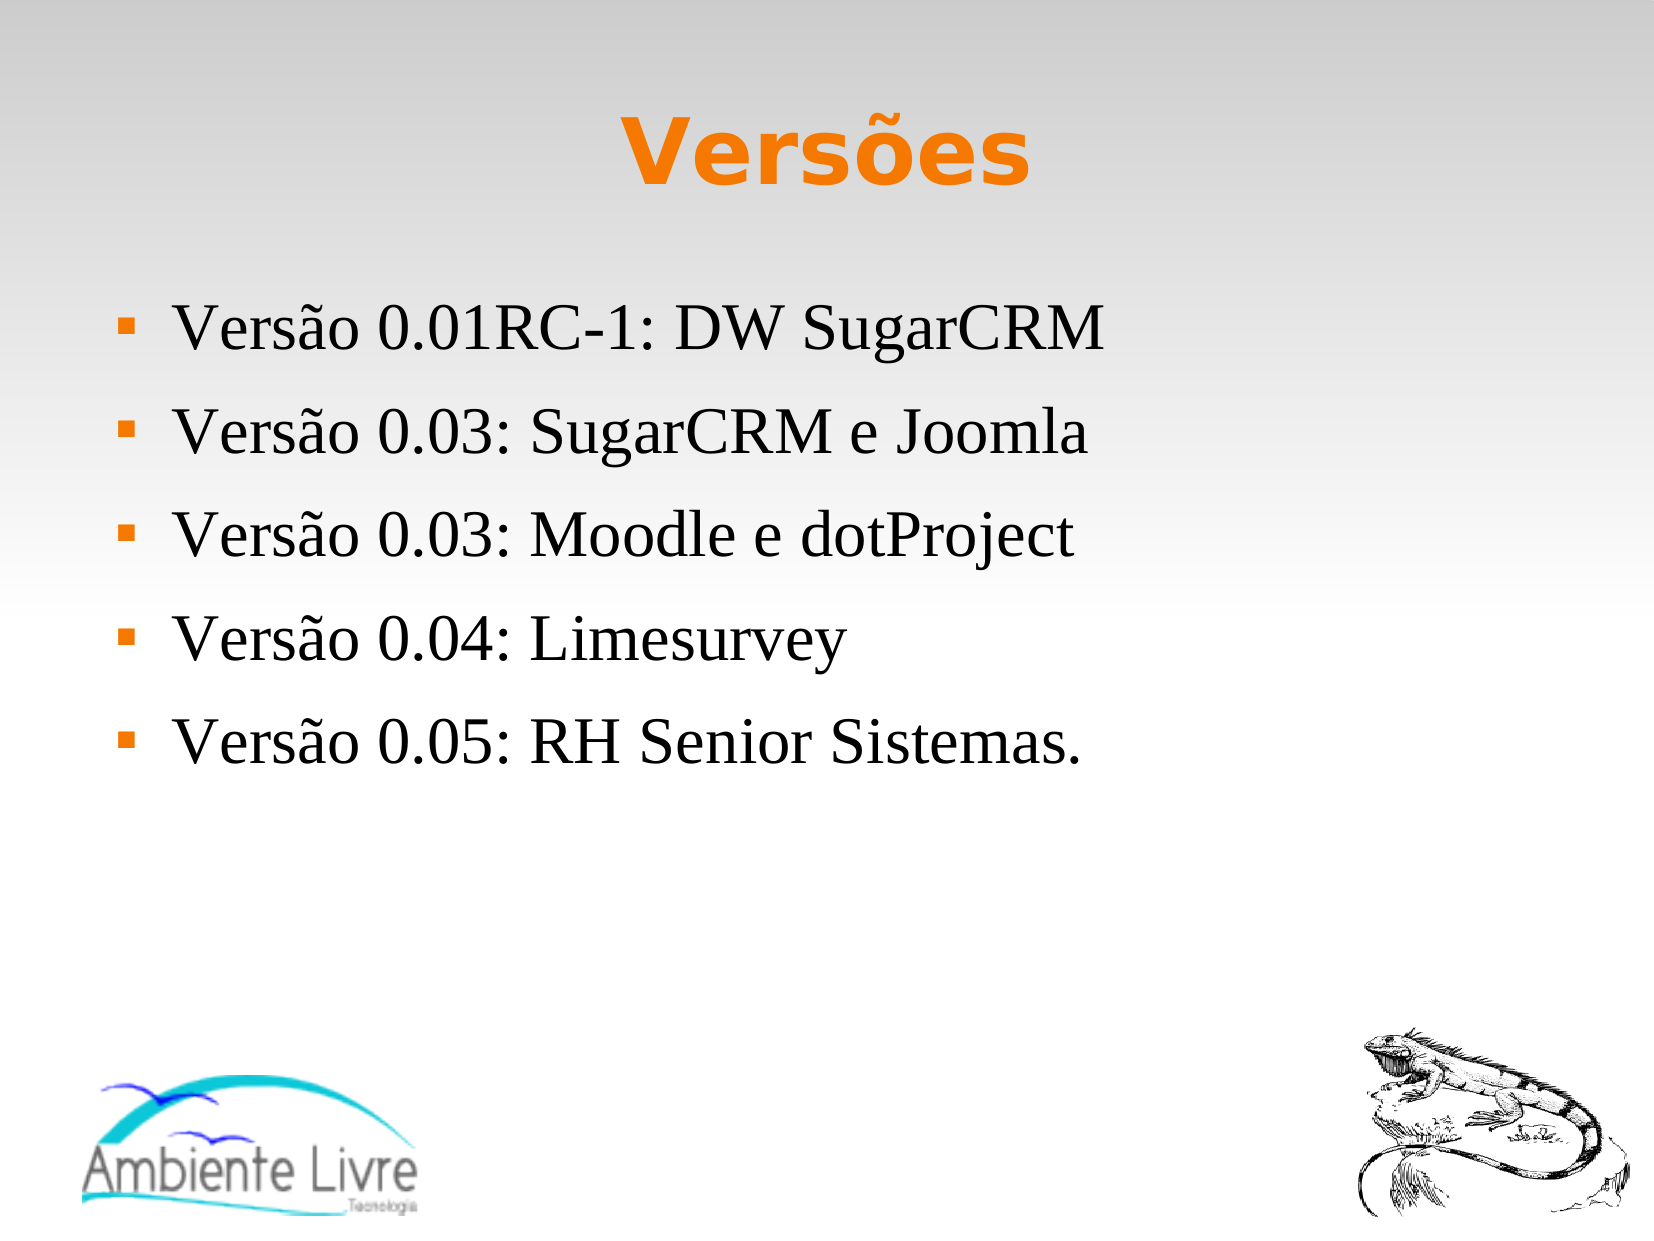

# Versões
Versão 0.01RC-1: DW SugarCRM
Versão 0.03: SugarCRM e Joomla
Versão 0.03: Moodle e dotProject
Versão 0.04: Limesurvey
Versão 0.05: RH Senior Sistemas.